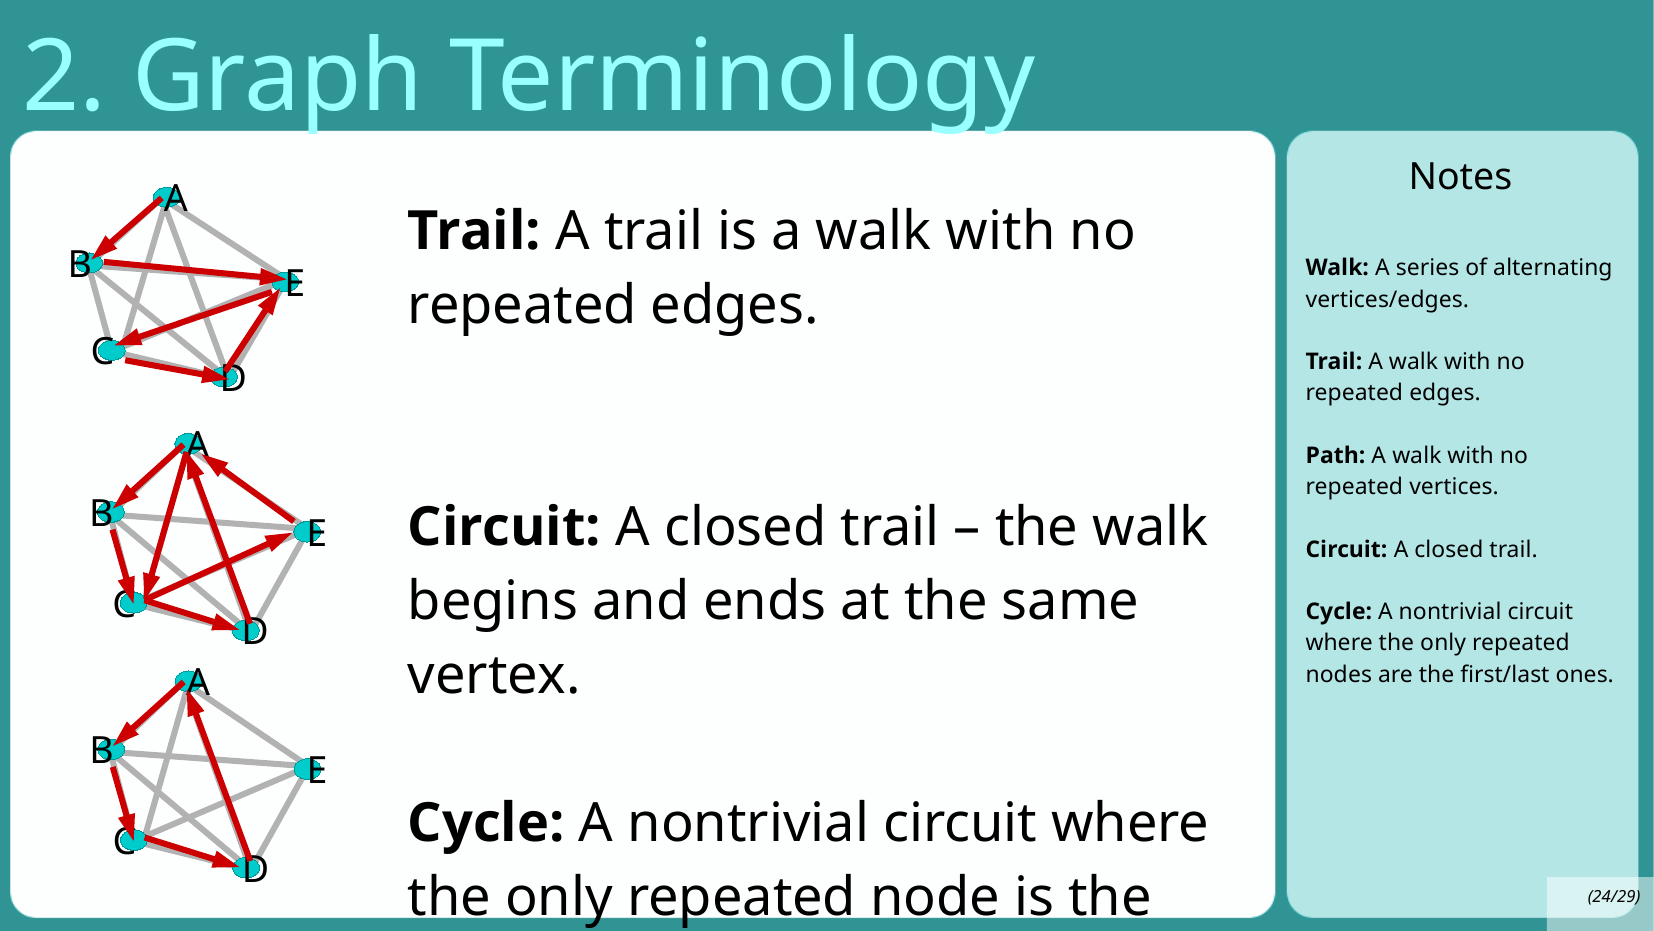

# 2. Graph Terminology
Notes
Walk: A series of alternating vertices/edges.
Trail: A walk with no repeated edges.
Path: A walk with no repeated vertices.
Circuit: A closed trail.
Cycle: A nontrivial circuit where the only repeated nodes are the first/last ones.
A
B
E
C
D
Trail: A trail is a walk with no repeated edges.
Circuit: A closed trail – the walk begins and ends at the same vertex.
Cycle: A nontrivial circuit where the only repeated node is the begin/end.
A
B
E
C
D
A
B
E
C
D